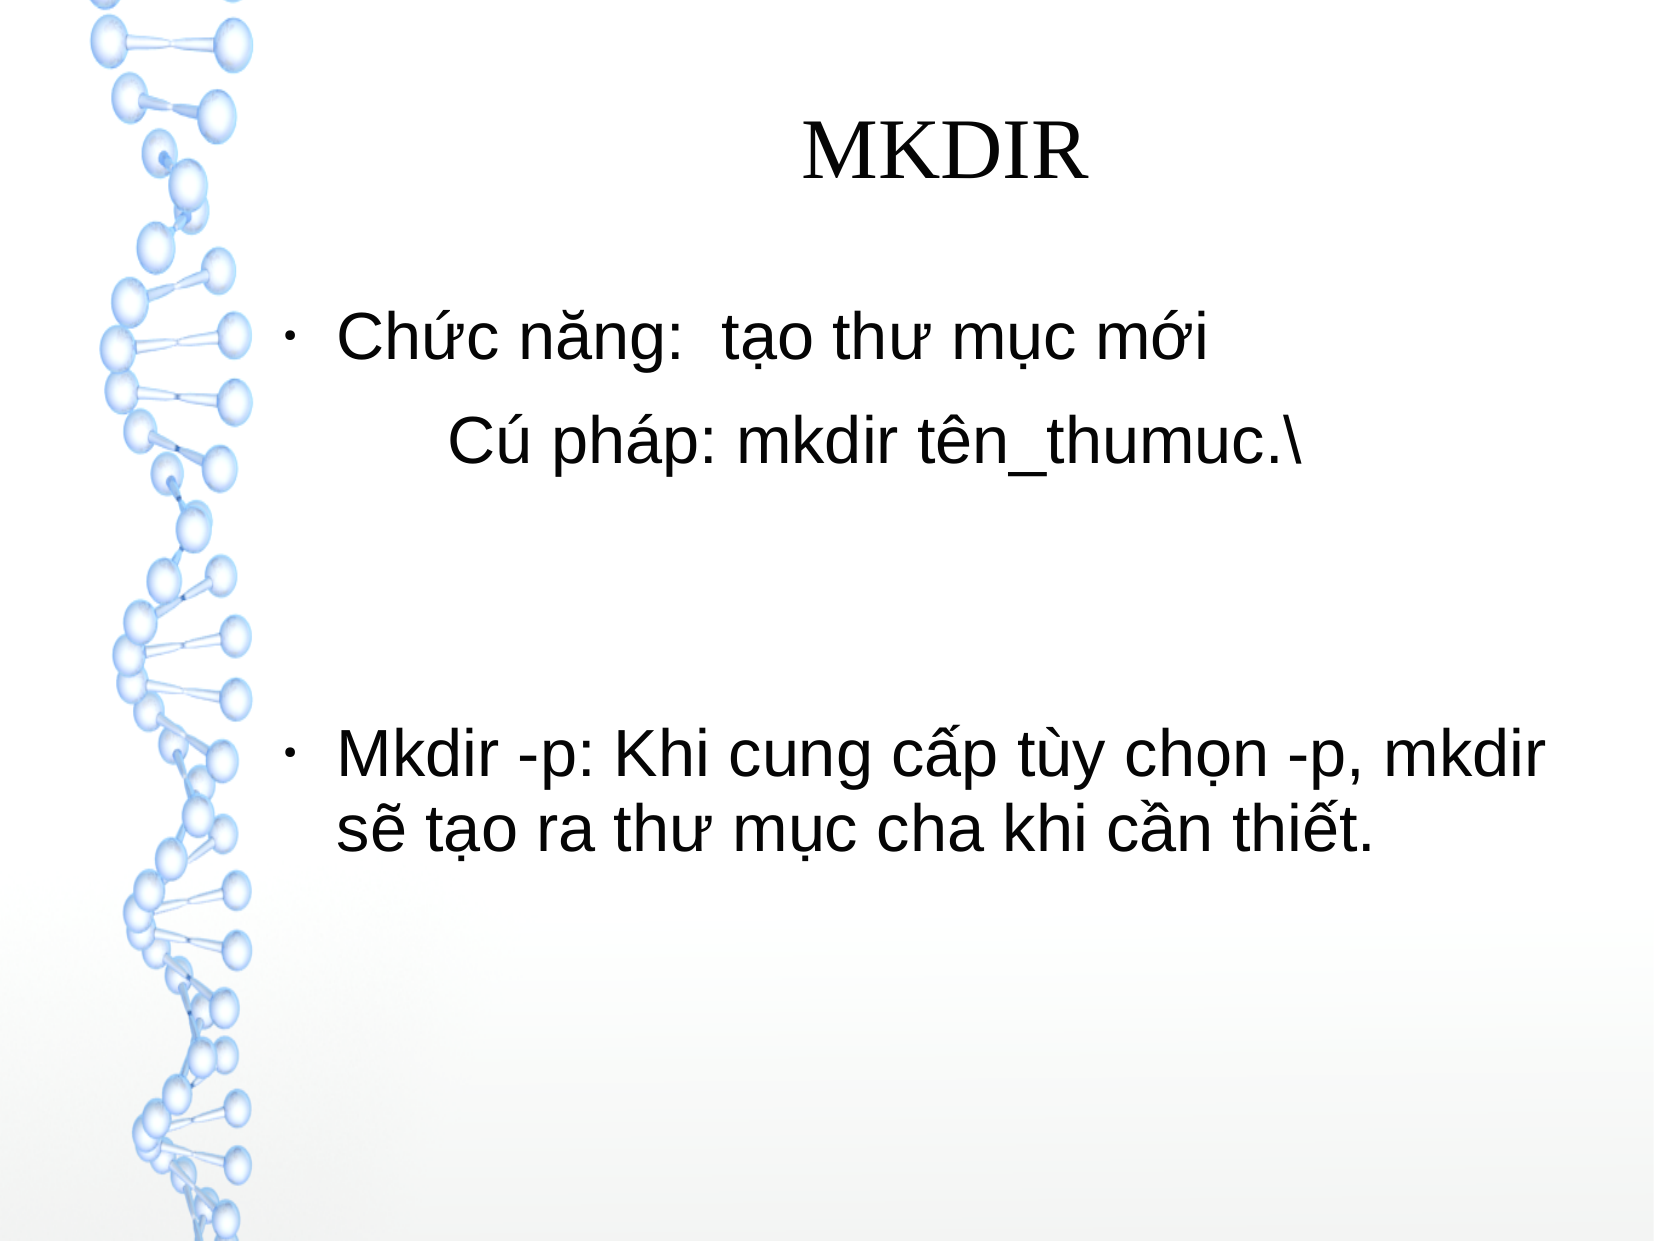

# MKDIR
Chức năng: tạo thư mục mới
 Cú pháp: mkdir tên_thumuc.\
Mkdir -p: Khi cung cấp tùy chọn -p, mkdir sẽ tạo ra thư mục cha khi cần thiết.